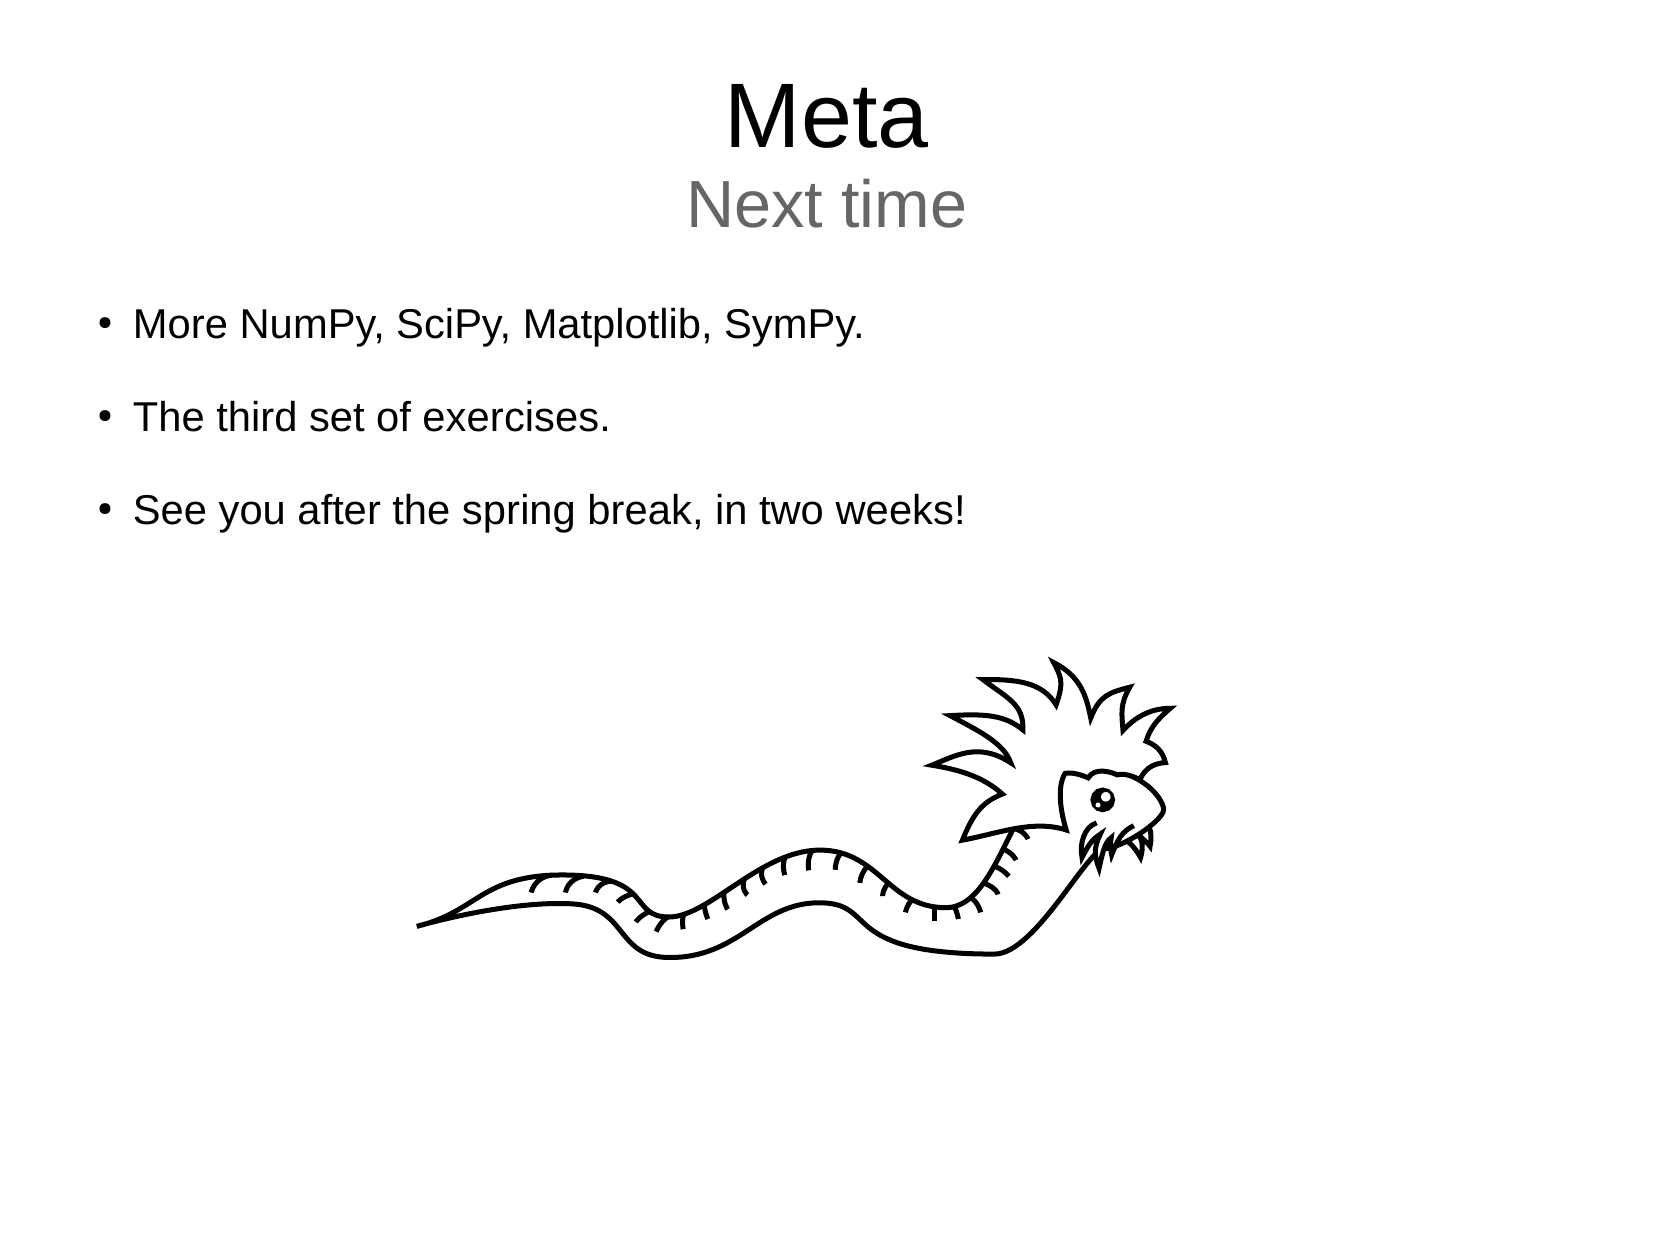

# Meta Next time
More NumPy, SciPy, Matplotlib, SymPy.
The third set of exercises.
See you after the spring break, in two weeks!